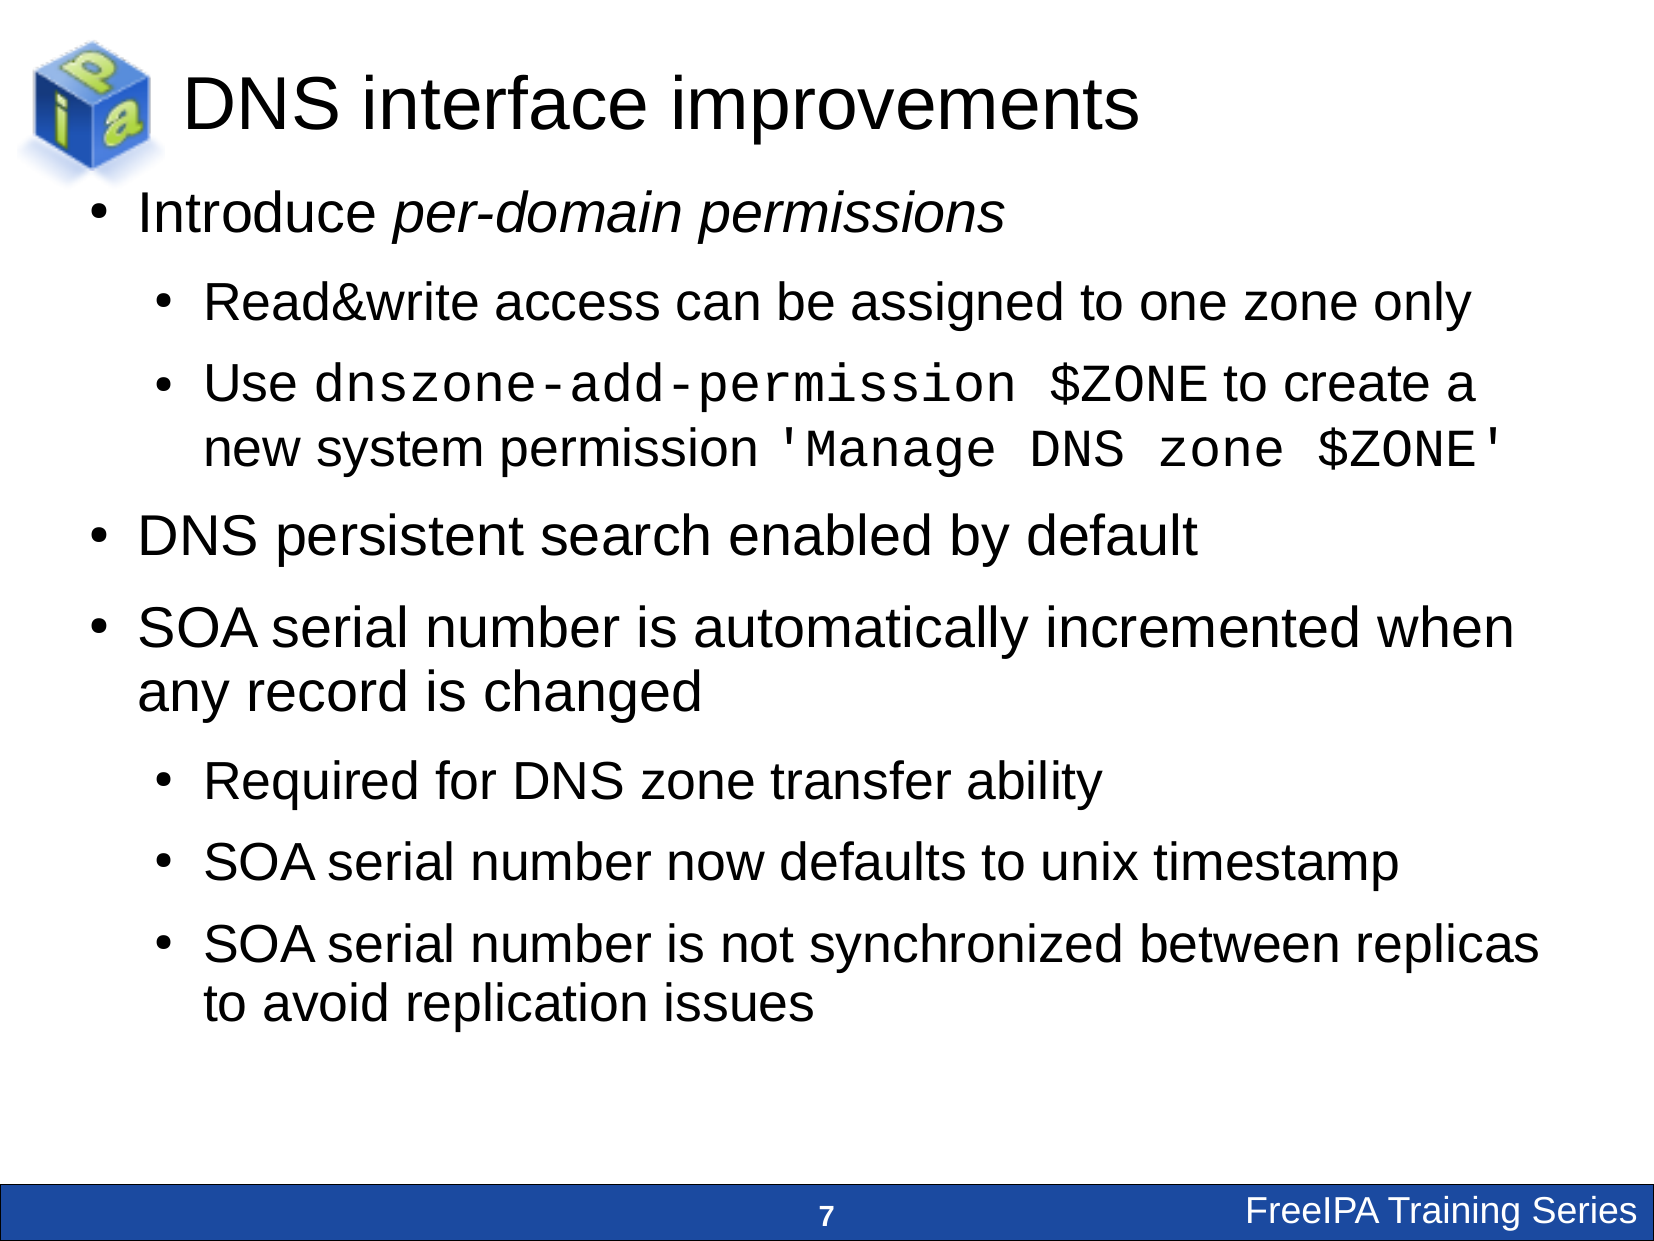

# DNS interface improvements
Introduce per-domain permissions
Read&write access can be assigned to one zone only
Use dnszone-add-permission $ZONE to create a new system permission 'Manage DNS zone $ZONE'
DNS persistent search enabled by default
SOA serial number is automatically incremented when any record is changed
Required for DNS zone transfer ability
SOA serial number now defaults to unix timestamp
SOA serial number is not synchronized between replicas to avoid replication issues
7